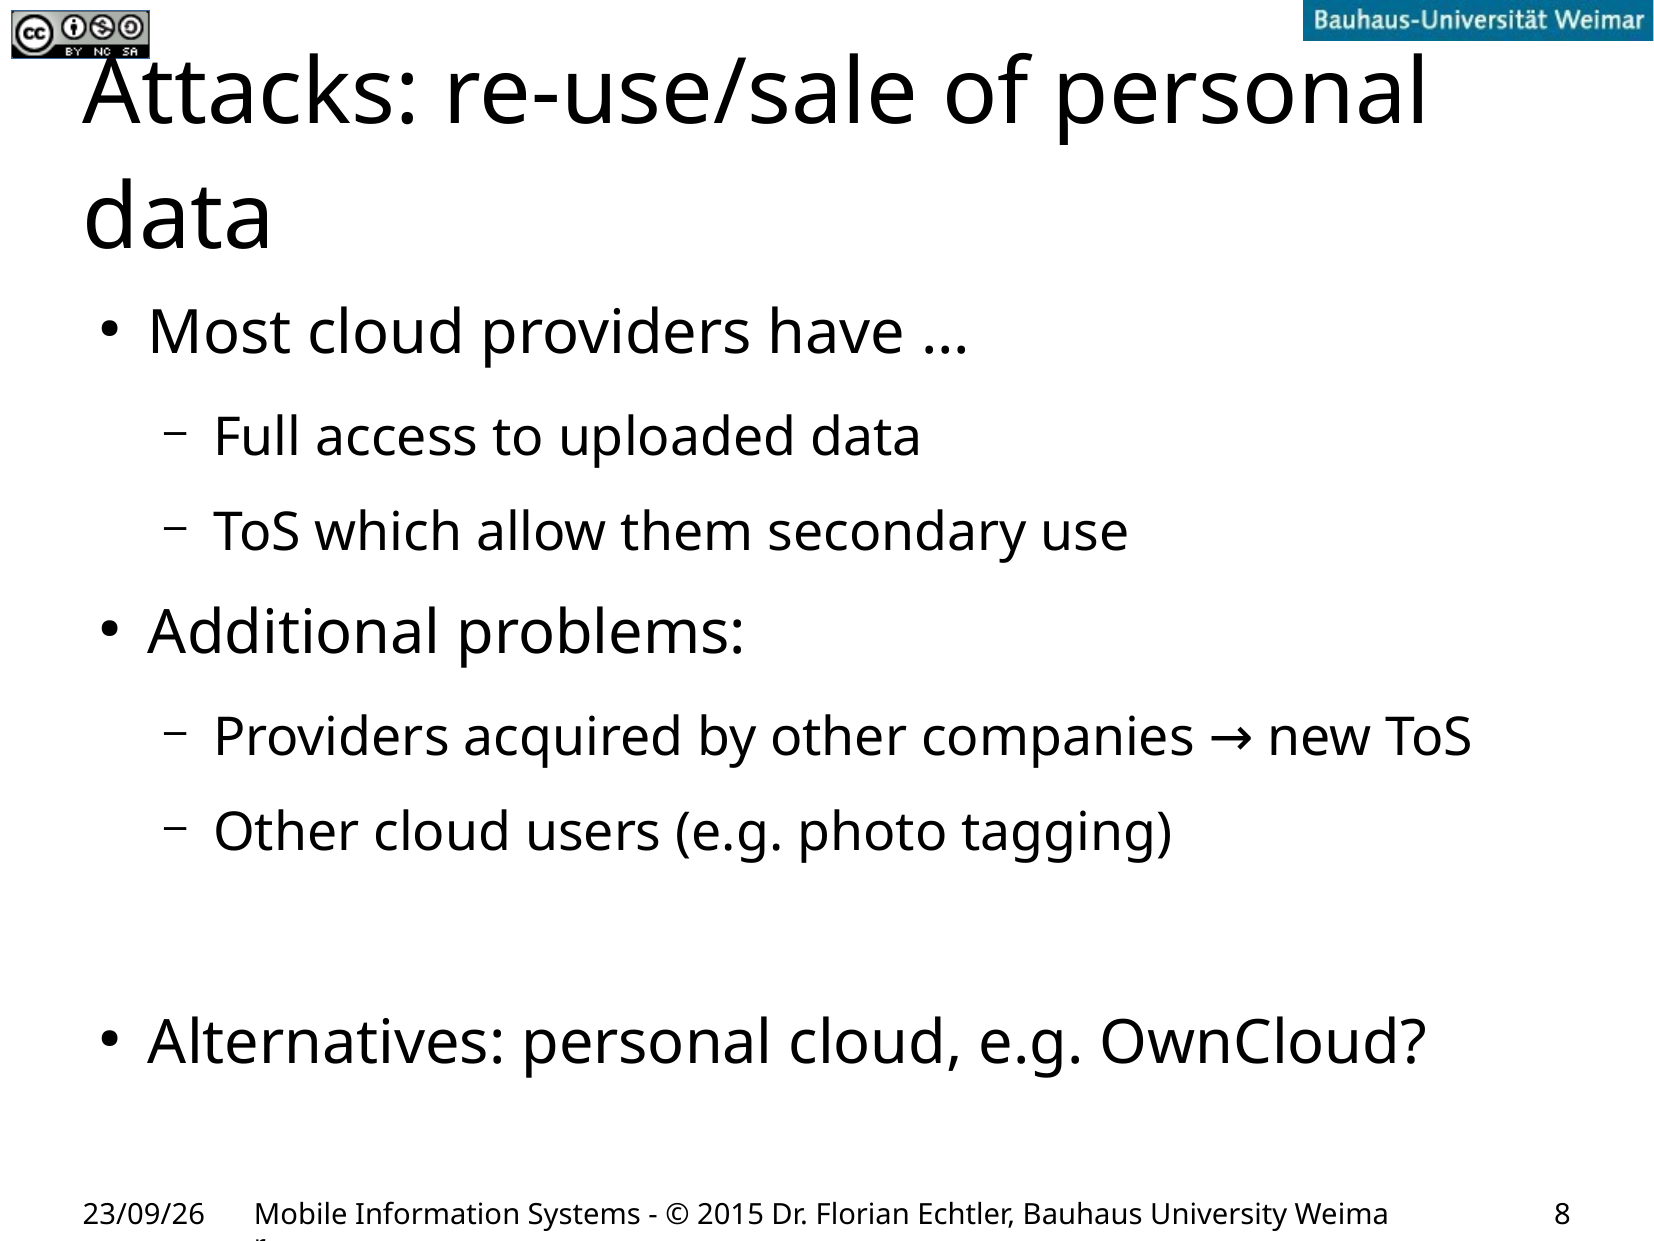

# Attacks: re-use/sale of personal data
Most cloud providers have …
Full access to uploaded data
ToS which allow them secondary use
Additional problems:
Providers acquired by other companies → new ToS
Other cloud users (e.g. photo tagging)
Alternatives: personal cloud, e.g. OwnCloud?
Mobile Information Systems - © 2015 Dr. Florian Echtler, Bauhaus University Weimar
8